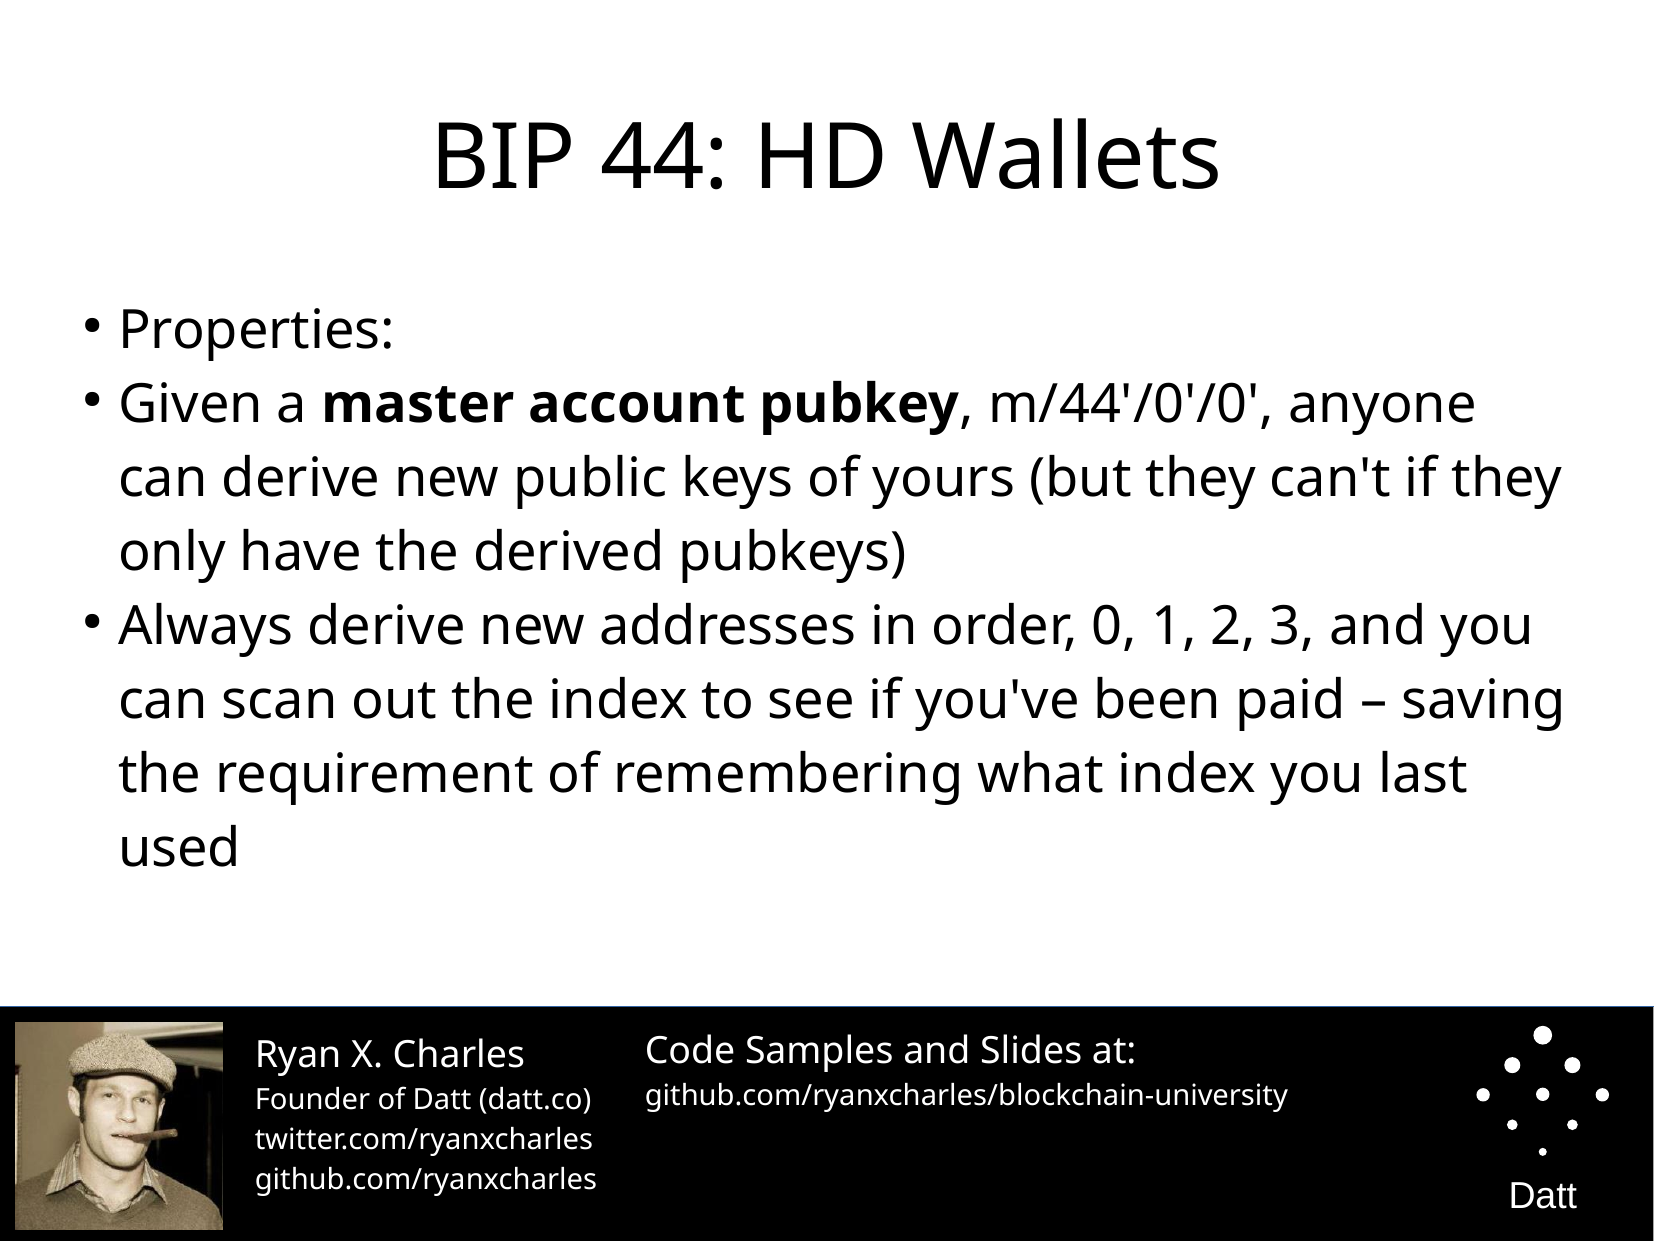

BIP 44: HD Wallets
# Properties:
Given a master account pubkey, m/44'/0'/0', anyone can derive new public keys of yours (but they can't if they only have the derived pubkeys)
Always derive new addresses in order, 0, 1, 2, 3, and you can scan out the index to see if you've been paid – saving the requirement of remembering what index you last used
Code Samples and Slides at:
github.com/ryanxcharles/blockchain-university
Ryan X. Charles
Founder of Datt (datt.co)
twitter.com/ryanxcharles
github.com/ryanxcharles
Datt